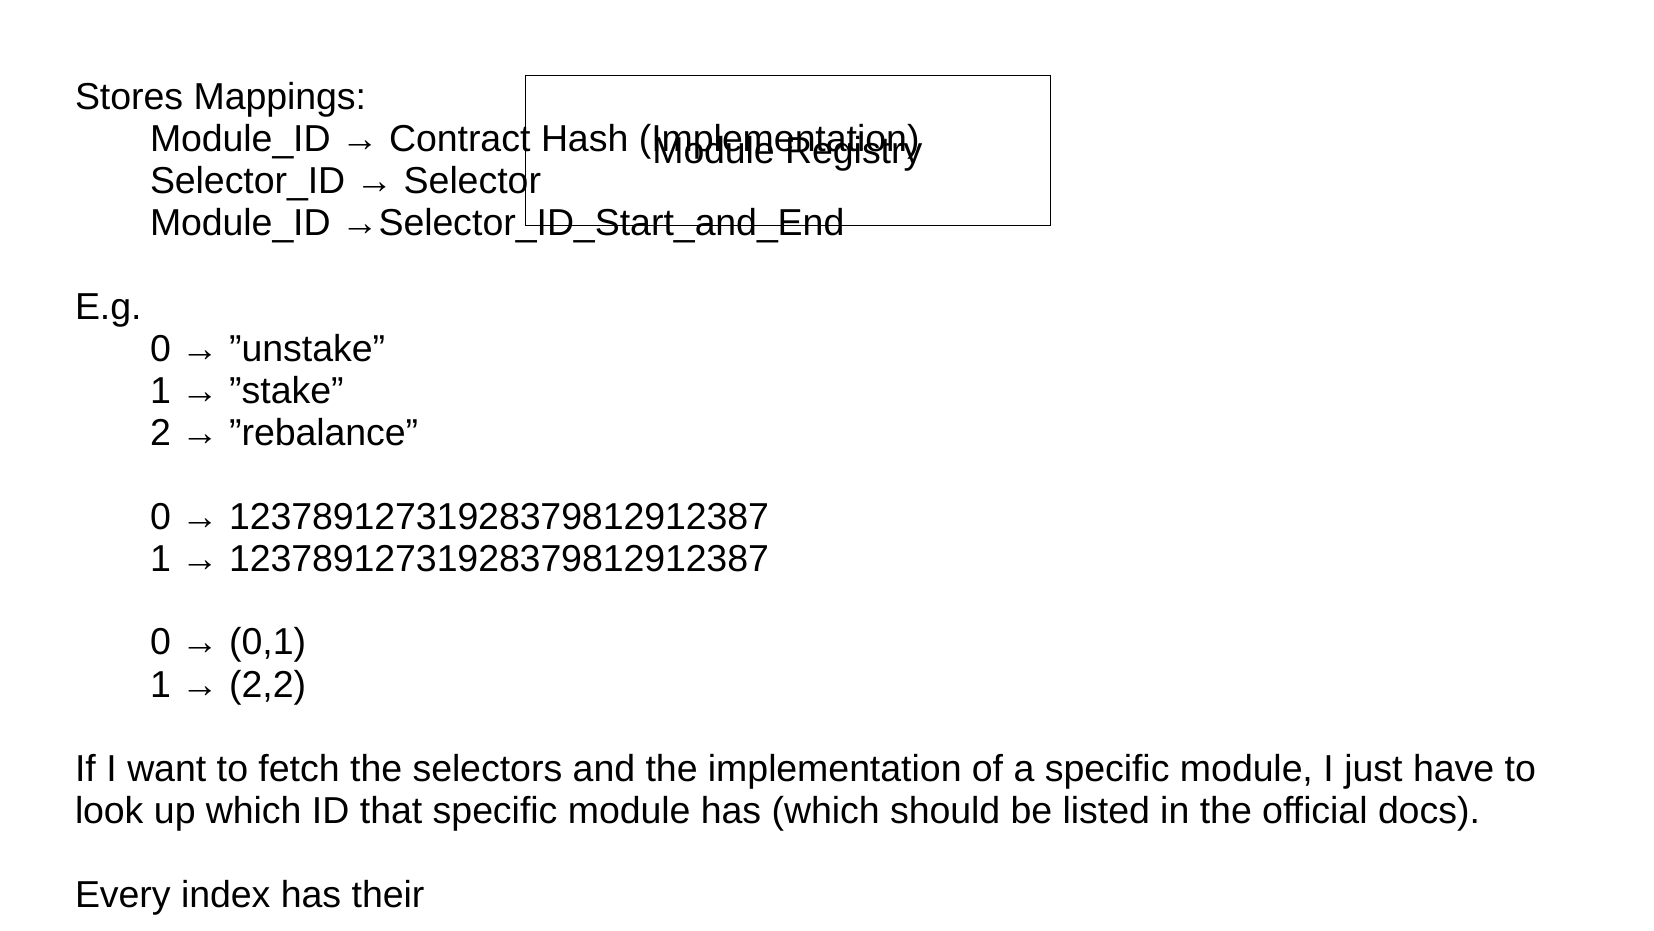

#
Module Registry
Stores Mappings:
	Module_ID → Contract Hash (Implementation)
	Selector_ID → Selector
	Module_ID →Selector_ID_Start_and_End
E.g.
	0 → ”unstake”
	1 → ”stake”
	2 → ”rebalance”
	0 → 12378912731928379812912387
	1 → 12378912731928379812912387
	0 → (0,1)
	1 → (2,2)
If I want to fetch the selectors and the implementation of a specific module, I just have to look up which ID that specific module has (which should be listed in the official docs).
Every index has their
Admins can update their index internal mapping (Selector → Contract Hash) to mirror the state of the Module Registry for the mappings that they have.
→ Downside is that we cannot remove selectors